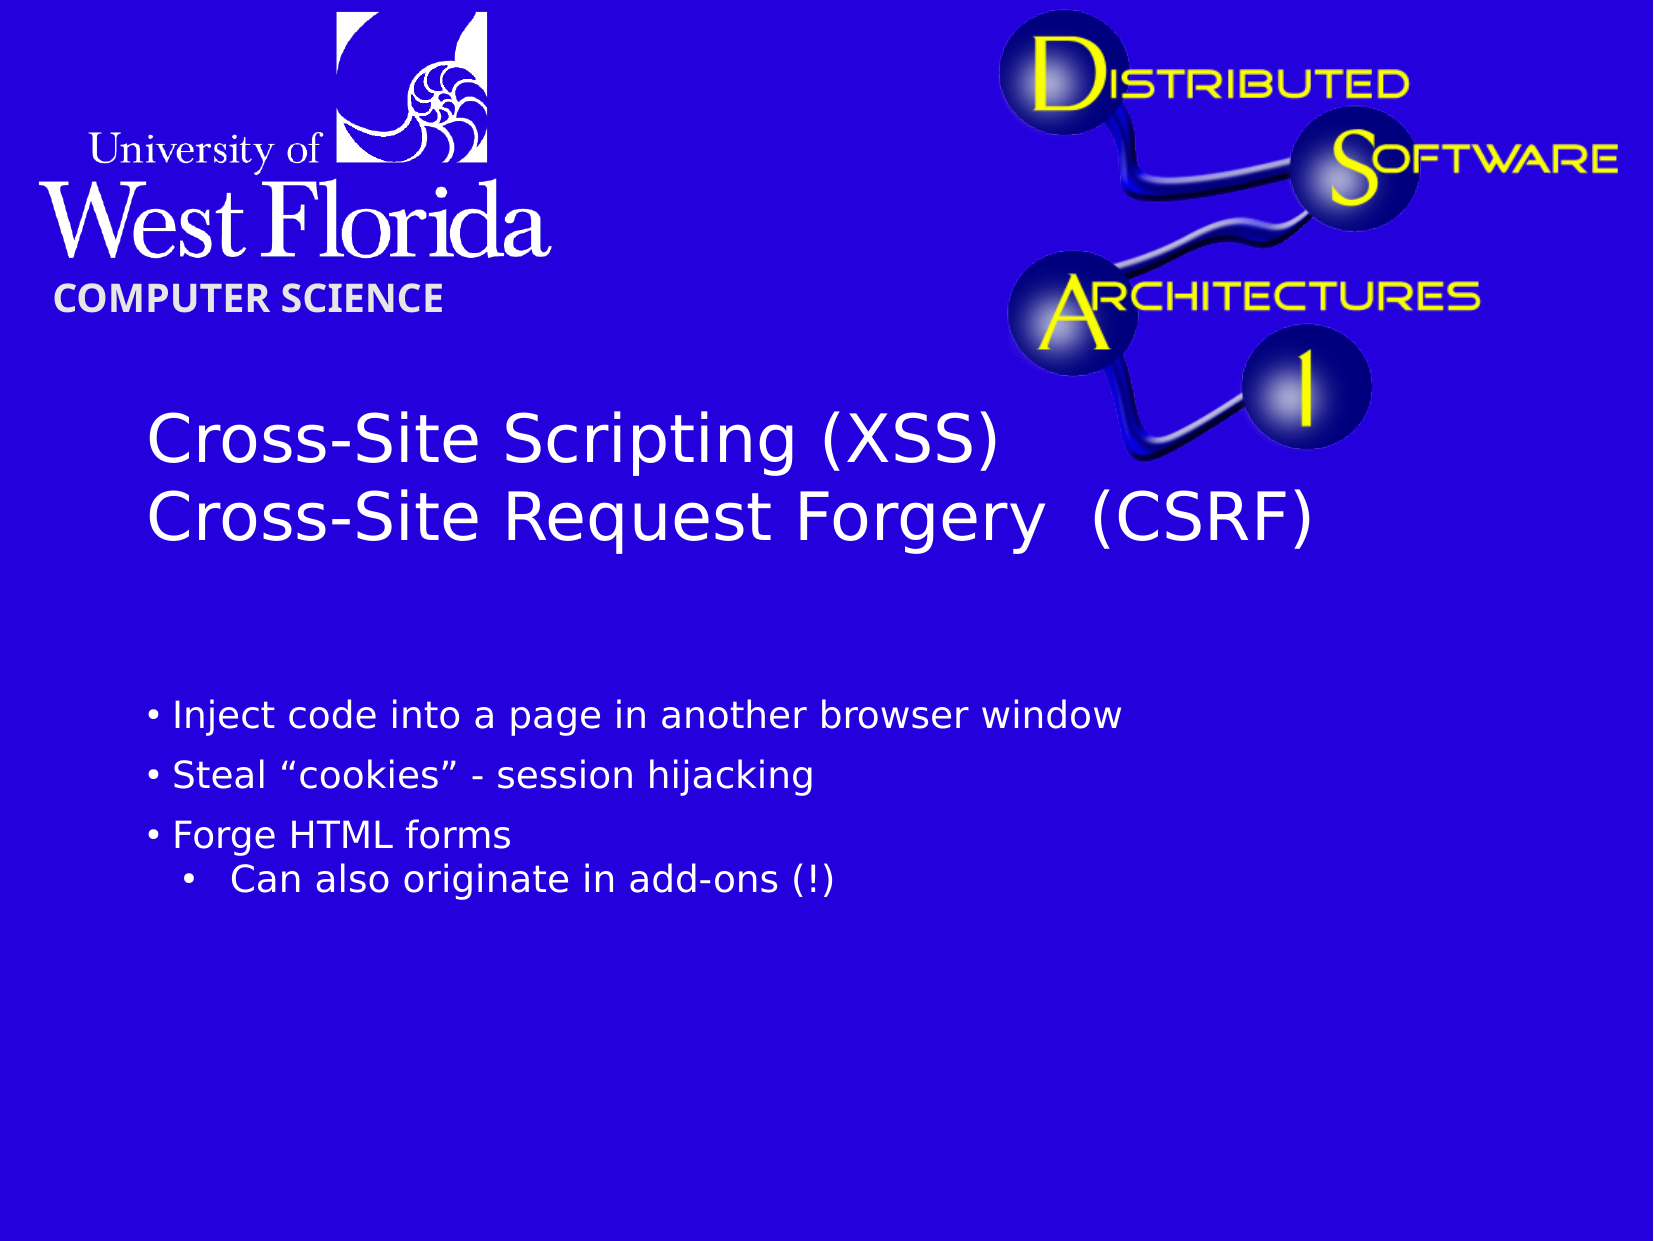

COMPUTER SCIENCE
Cross-Site Scripting (XSS)
Cross-Site Request Forgery (CSRF)
 Inject code into a page in another browser window
 Steal “cookies” - session hijacking
 Forge HTML forms
 Can also originate in add-ons (!)